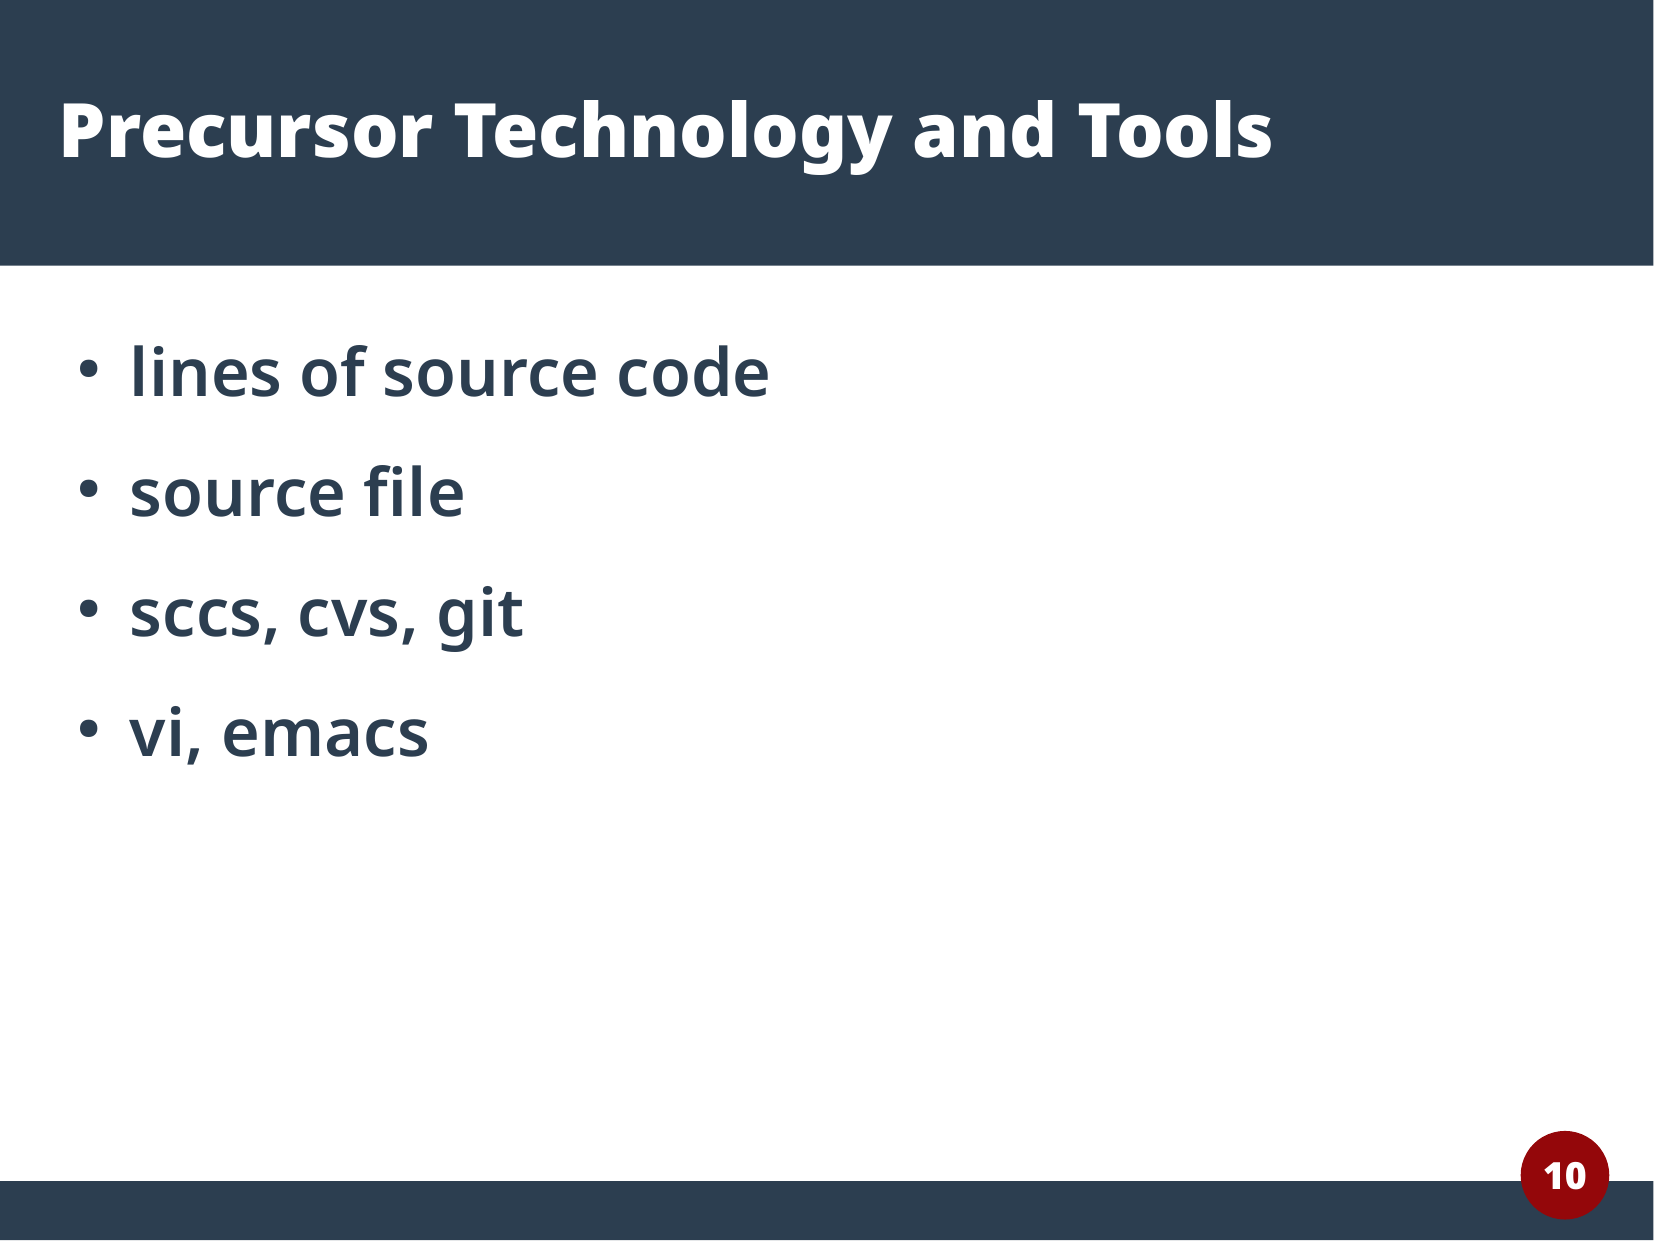

# Precursor Technology and Tools
lines of source code
source file
sccs, cvs, git
vi, emacs
10